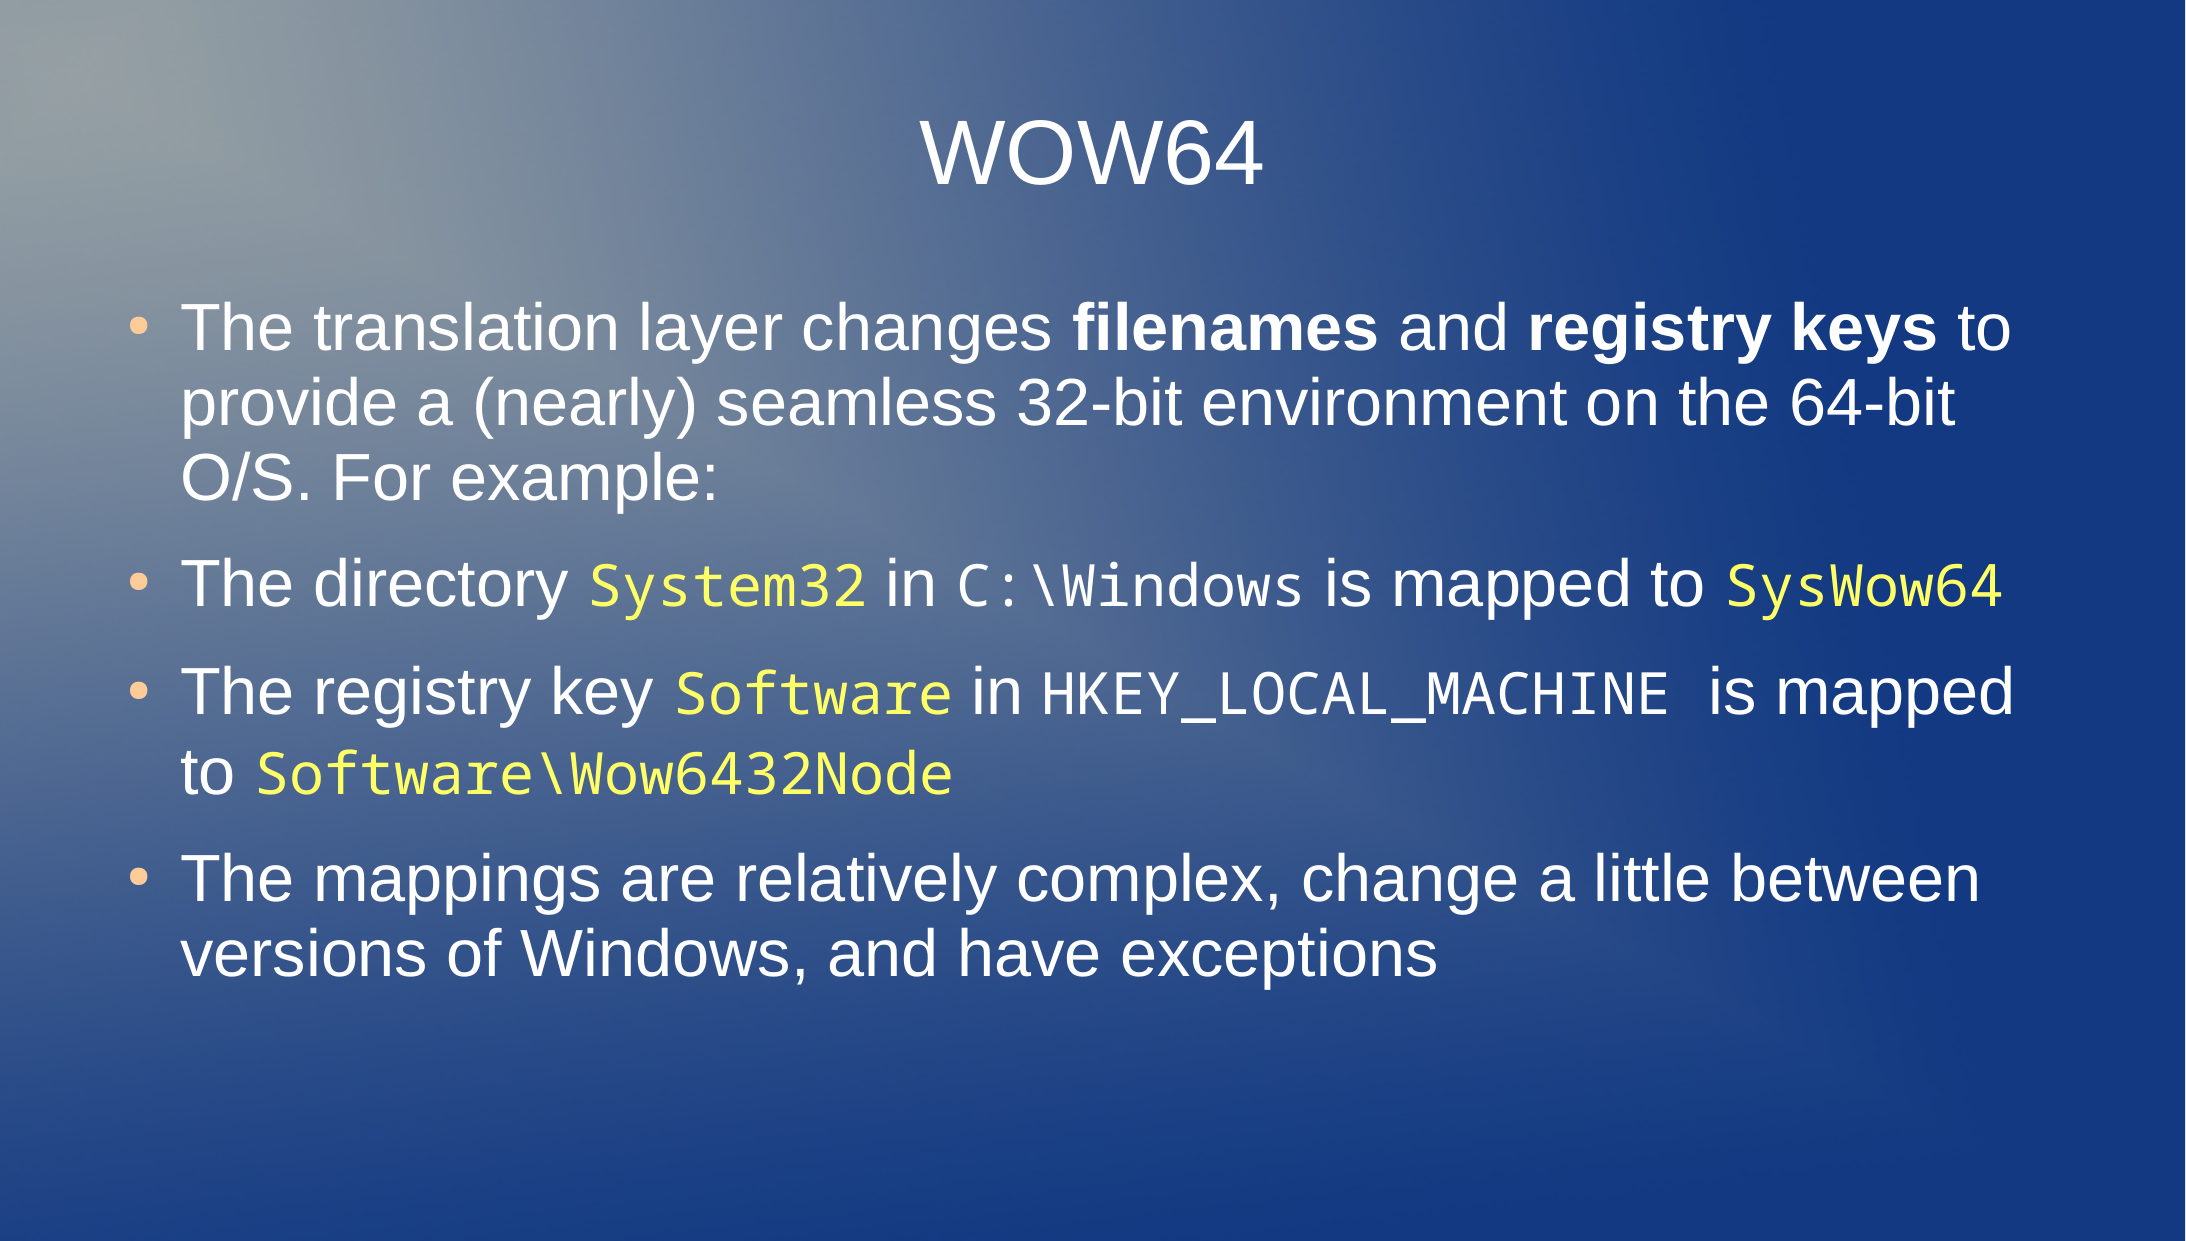

# WOW64
The translation layer changes filenames and registry keys to provide a (nearly) seamless 32-bit environment on the 64-bit O/S. For example:
The directory System32 in C:\Windows is mapped to SysWow64
The registry key Software in HKEY_LOCAL_MACHINE is mapped to Software\Wow6432Node
The mappings are relatively complex, change a little between versions of Windows, and have exceptions